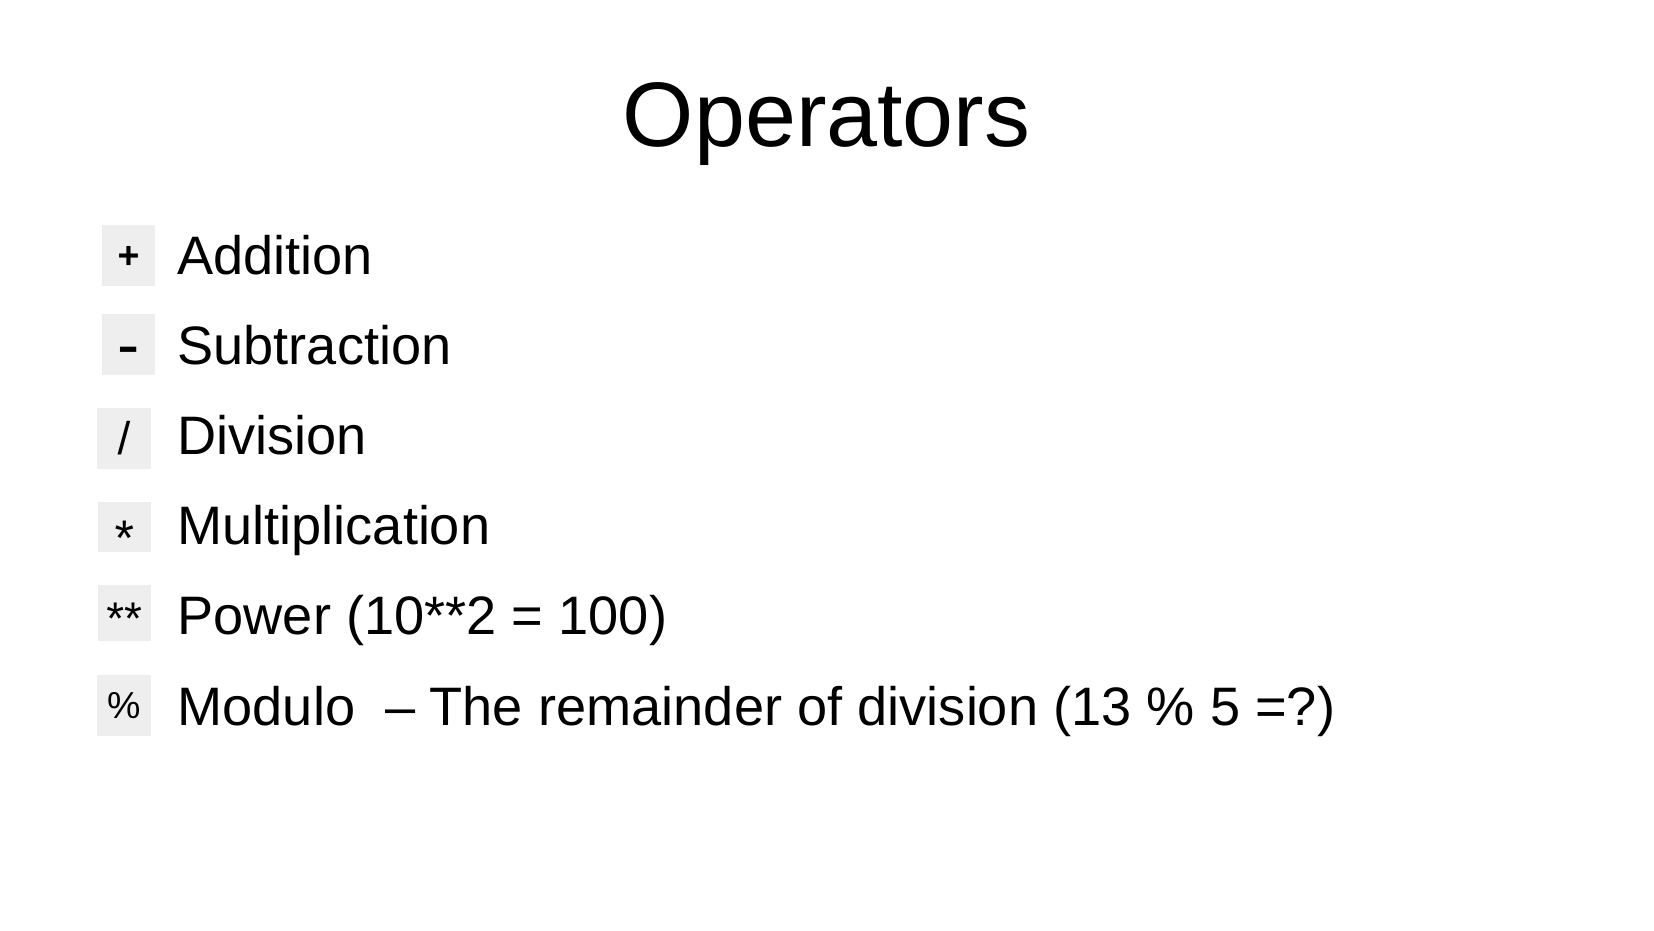

# Operators
+
Addition
Subtraction
Division
Multiplication
Power (10**2 = 100)
Modulo – The remainder of division (13 % 5 =?)
-
/
*
**
%